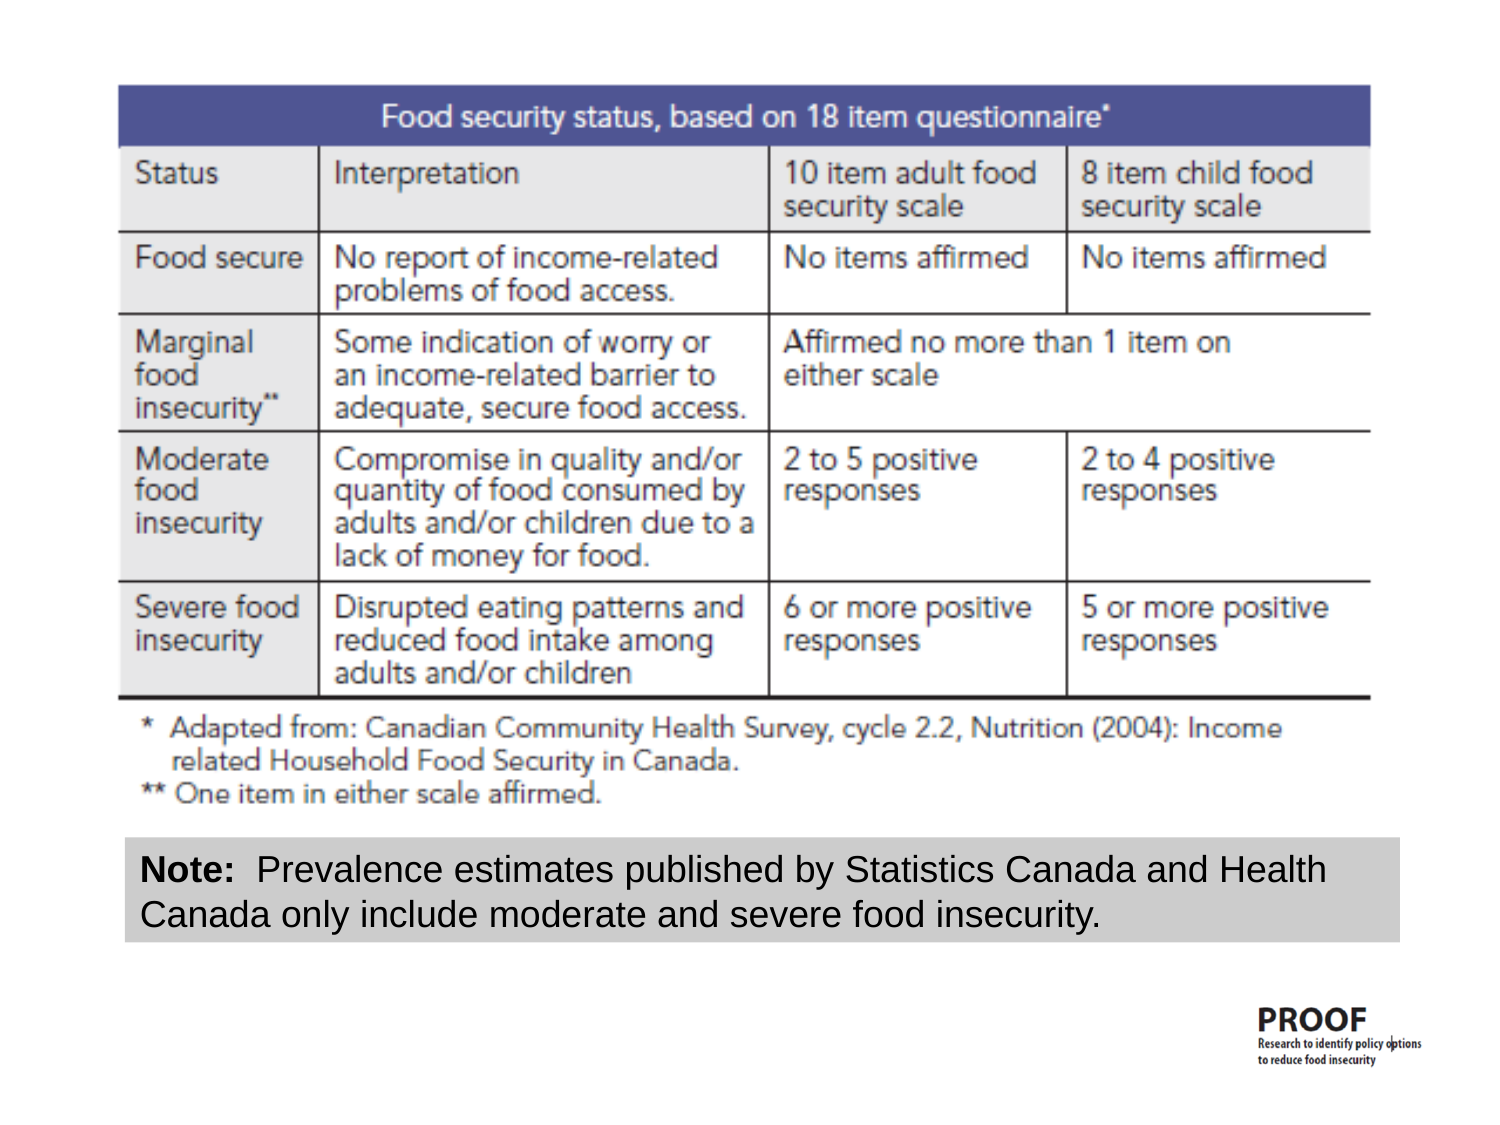

Note: Prevalence estimates published by Statistics Canada and Health Canada only include moderate and severe food insecurity.